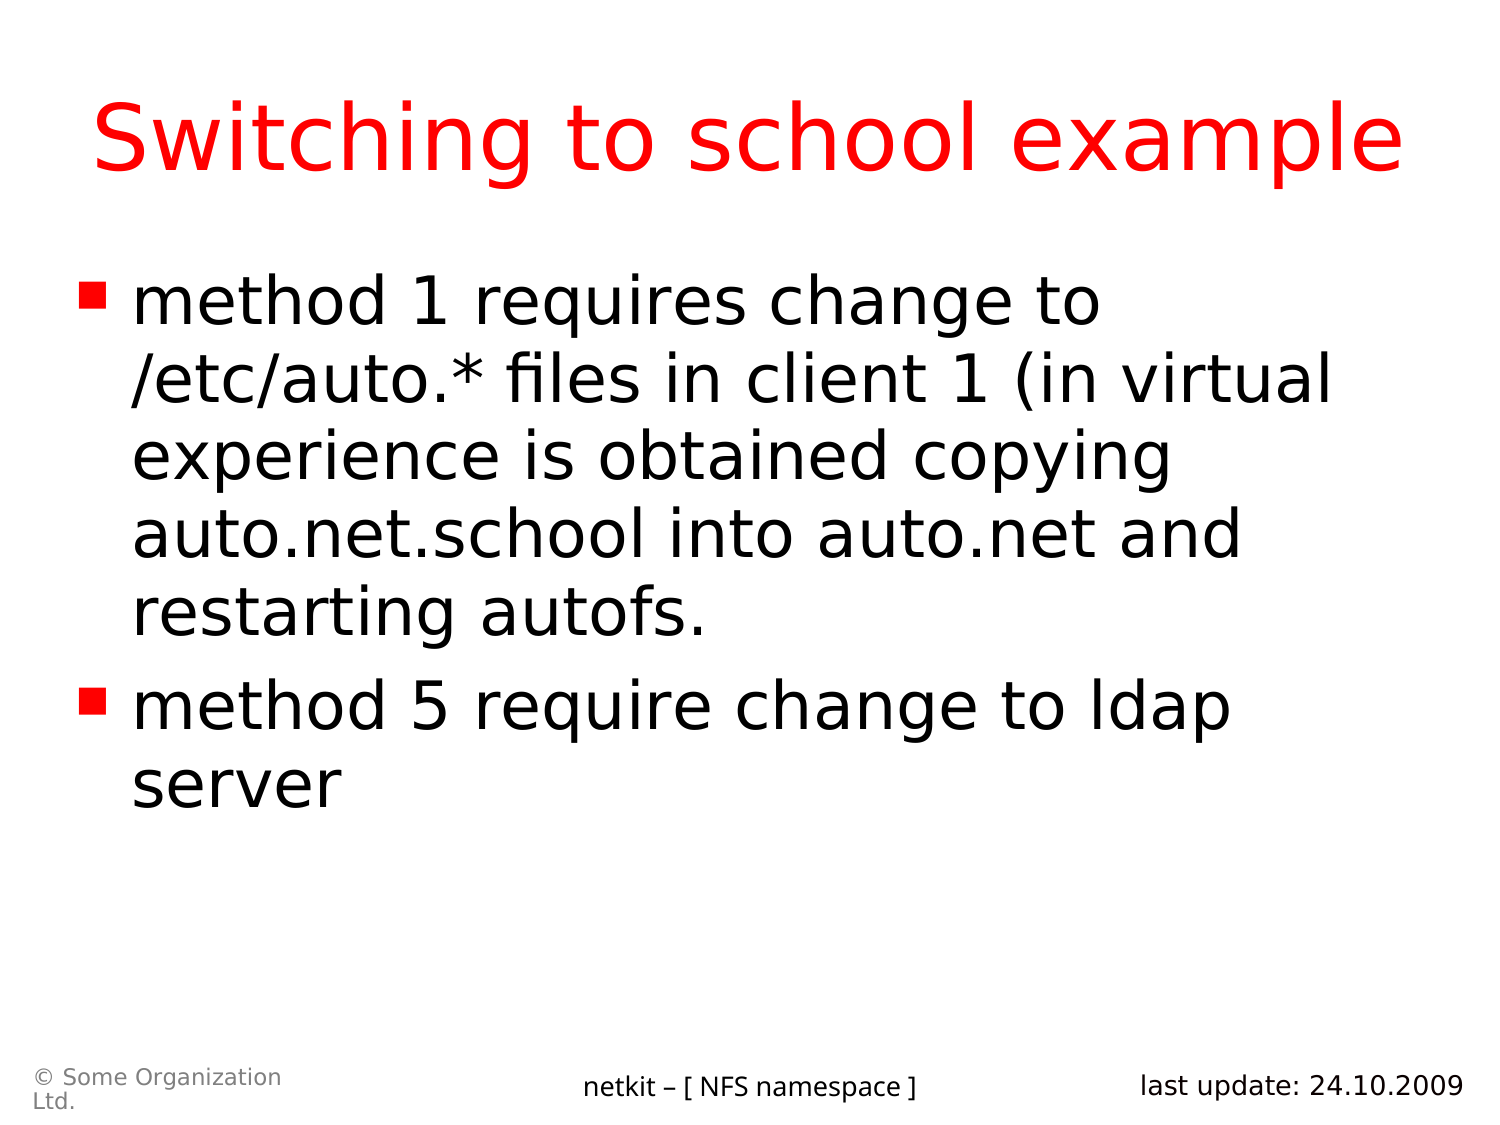

# Switching to school example
method 1 requires change to /etc/auto.* files in client 1 (in virtual experience is obtained copying auto.net.school into auto.net and restarting autofs.
method 5 require change to ldap server
NFS namespace
24.10.2009